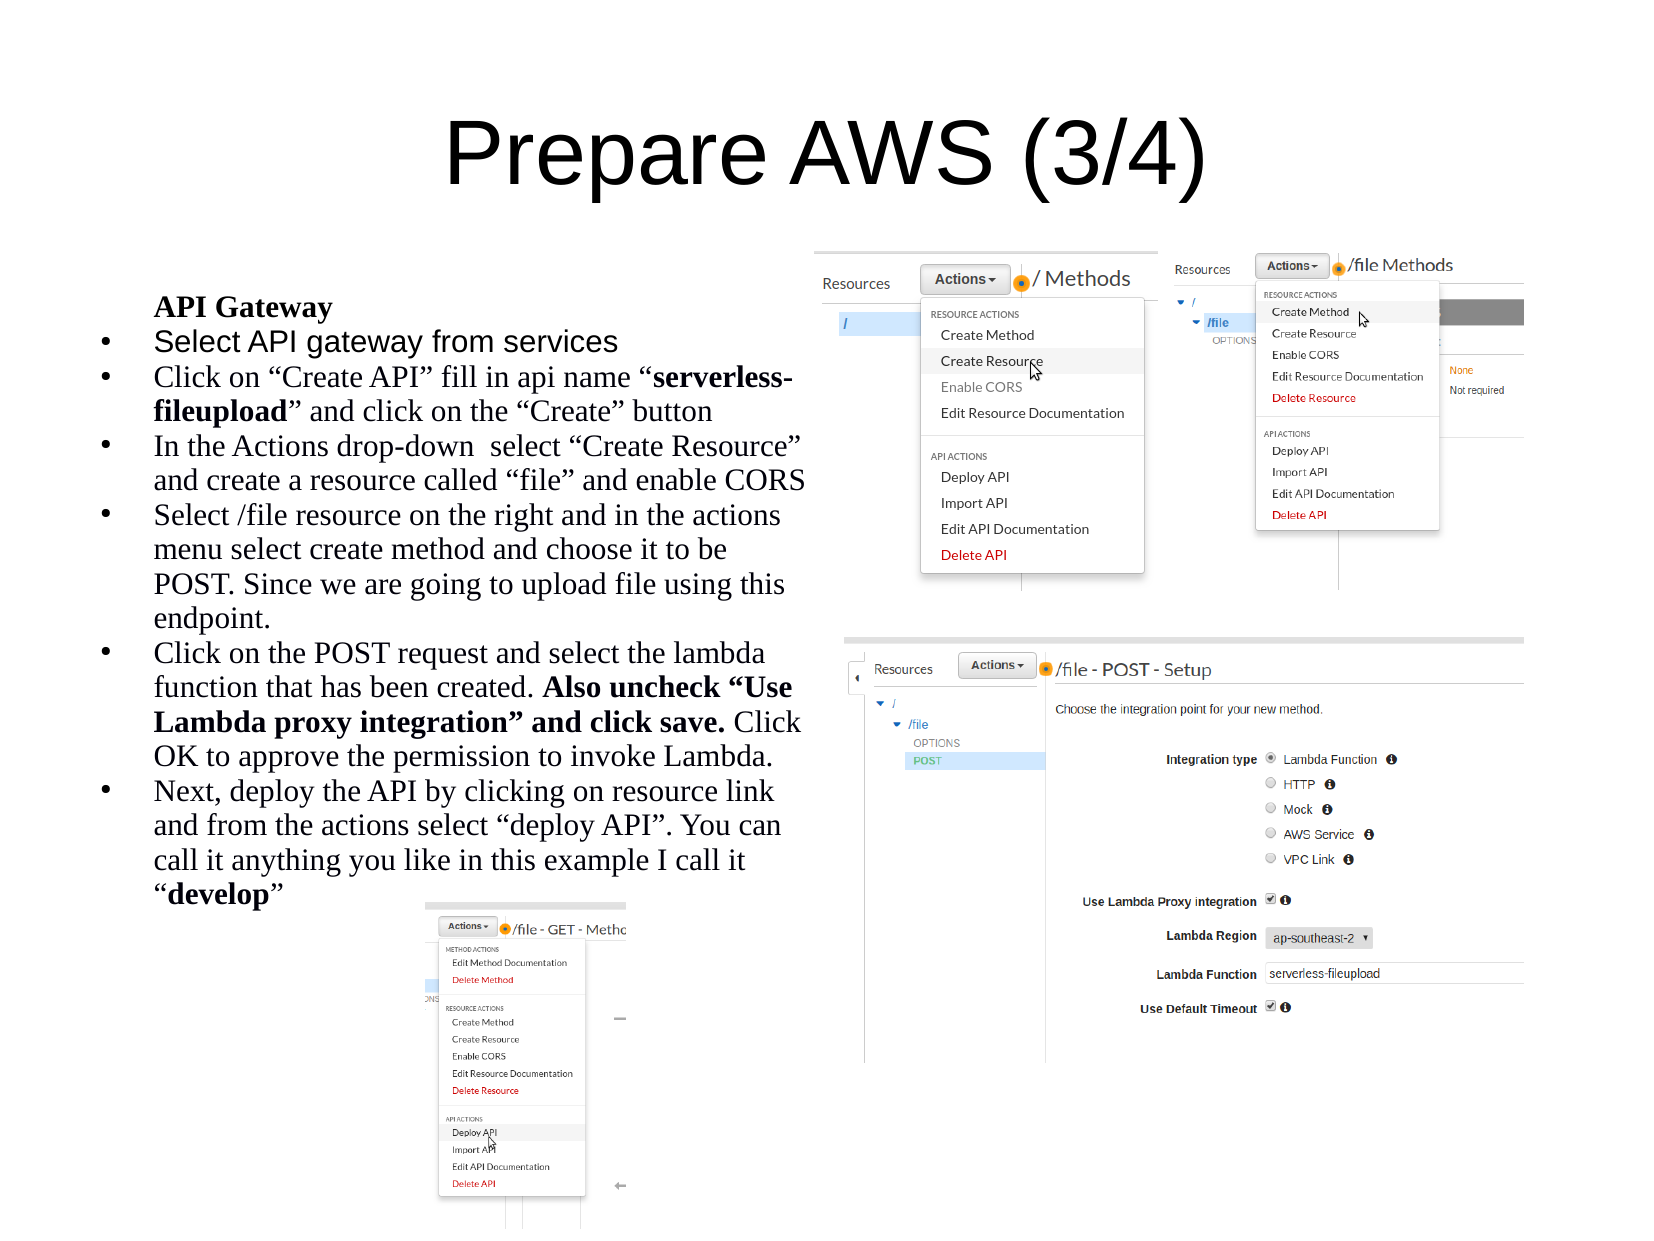

# Prepare AWS (3/4)
API Gateway
Select API gateway from services
Click on “Create API” fill in api name “serverless-fileupload” and click on the “Create” button
In the Actions drop-down select “Create Resource” and create a resource called “file” and enable CORS
Select /file resource on the right and in the actions menu select create method and choose it to be POST. Since we are going to upload file using this endpoint.
Click on the POST request and select the lambda function that has been created. Also uncheck “Use Lambda proxy integration” and click save. Click OK to approve the permission to invoke Lambda.
Next, deploy the API by clicking on resource link and from the actions select “deploy API”. You can call it anything you like in this example I call it “develop”